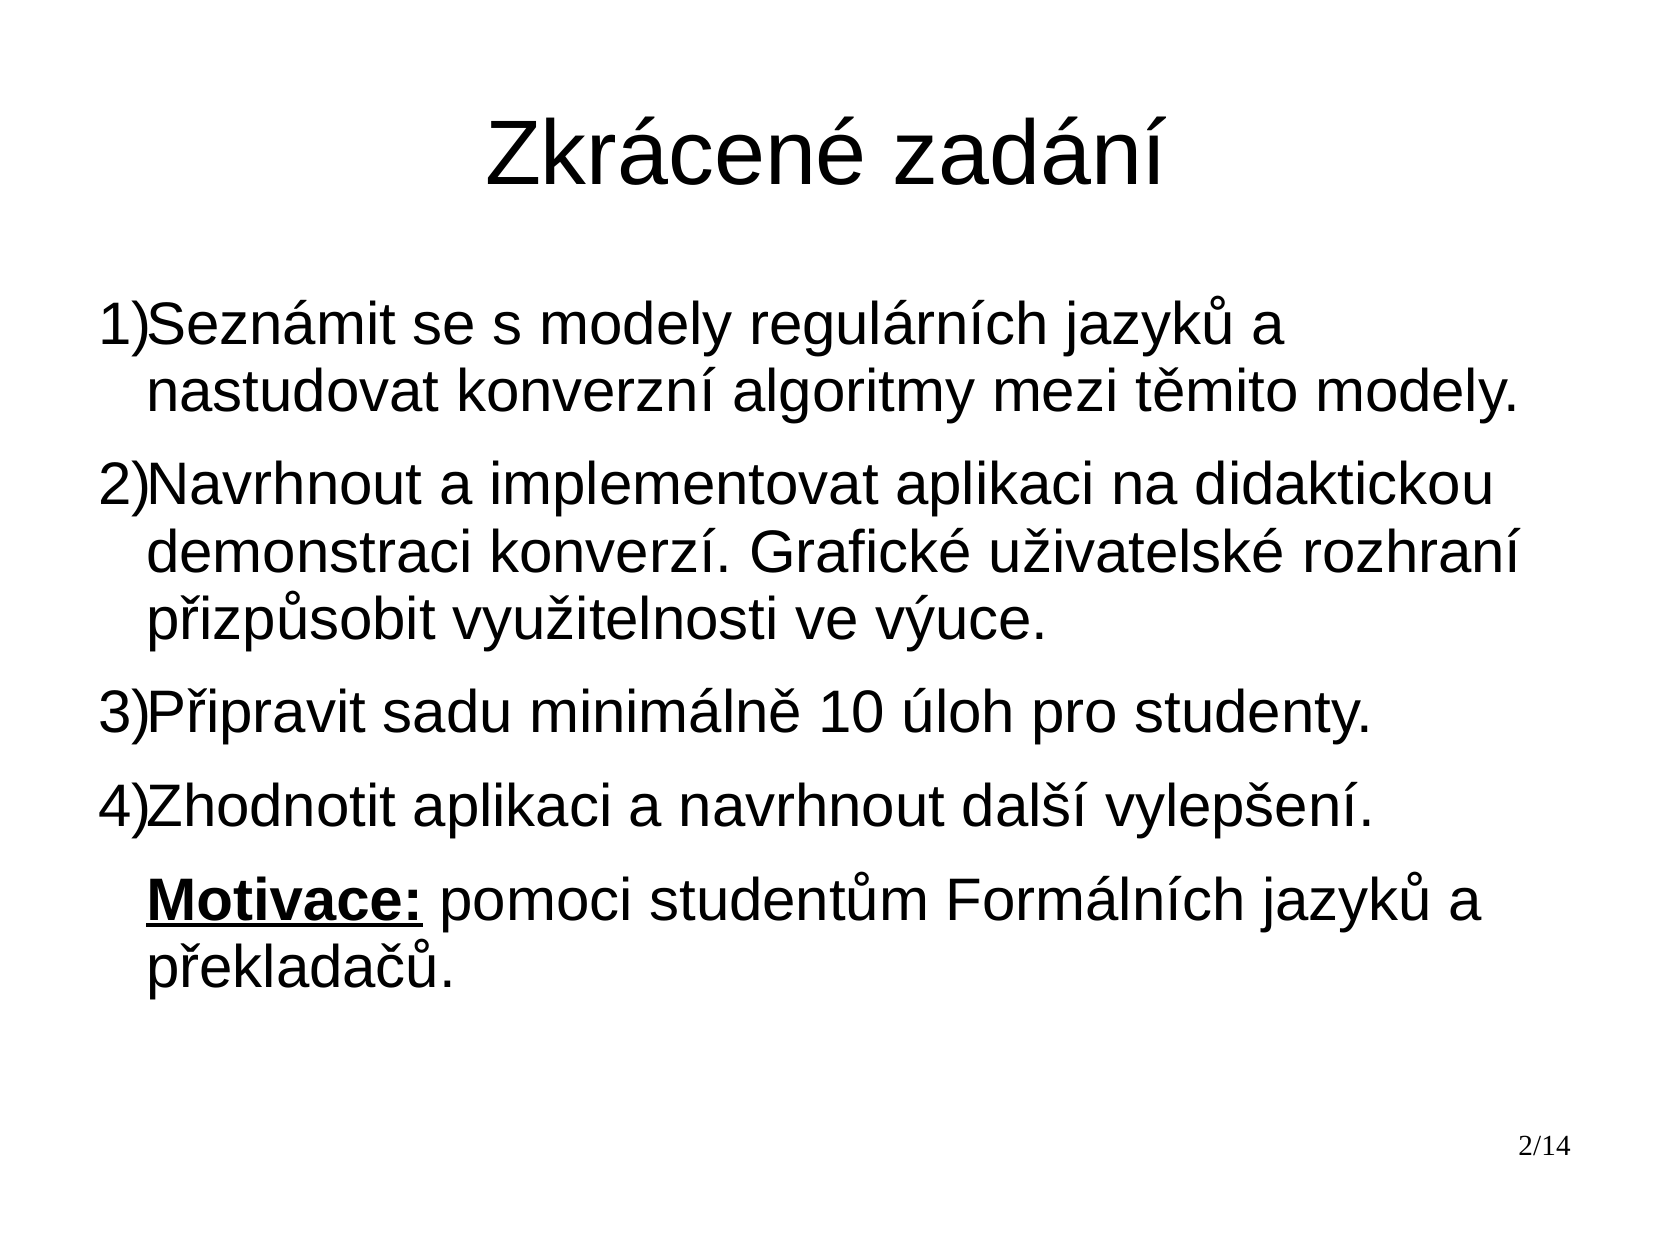

# Zkrácené zadání
Seznámit se s modely regulárních jazyků a nastudovat konverzní algoritmy mezi těmito modely.
Navrhnout a implementovat aplikaci na didaktickou demonstraci konverzí. Grafické uživatelské rozhraní přizpůsobit využitelnosti ve výuce.
Připravit sadu minimálně 10 úloh pro studenty.
Zhodnotit aplikaci a navrhnout další vylepšení.
Motivace: pomoci studentům Formálních jazyků a překladačů.
2